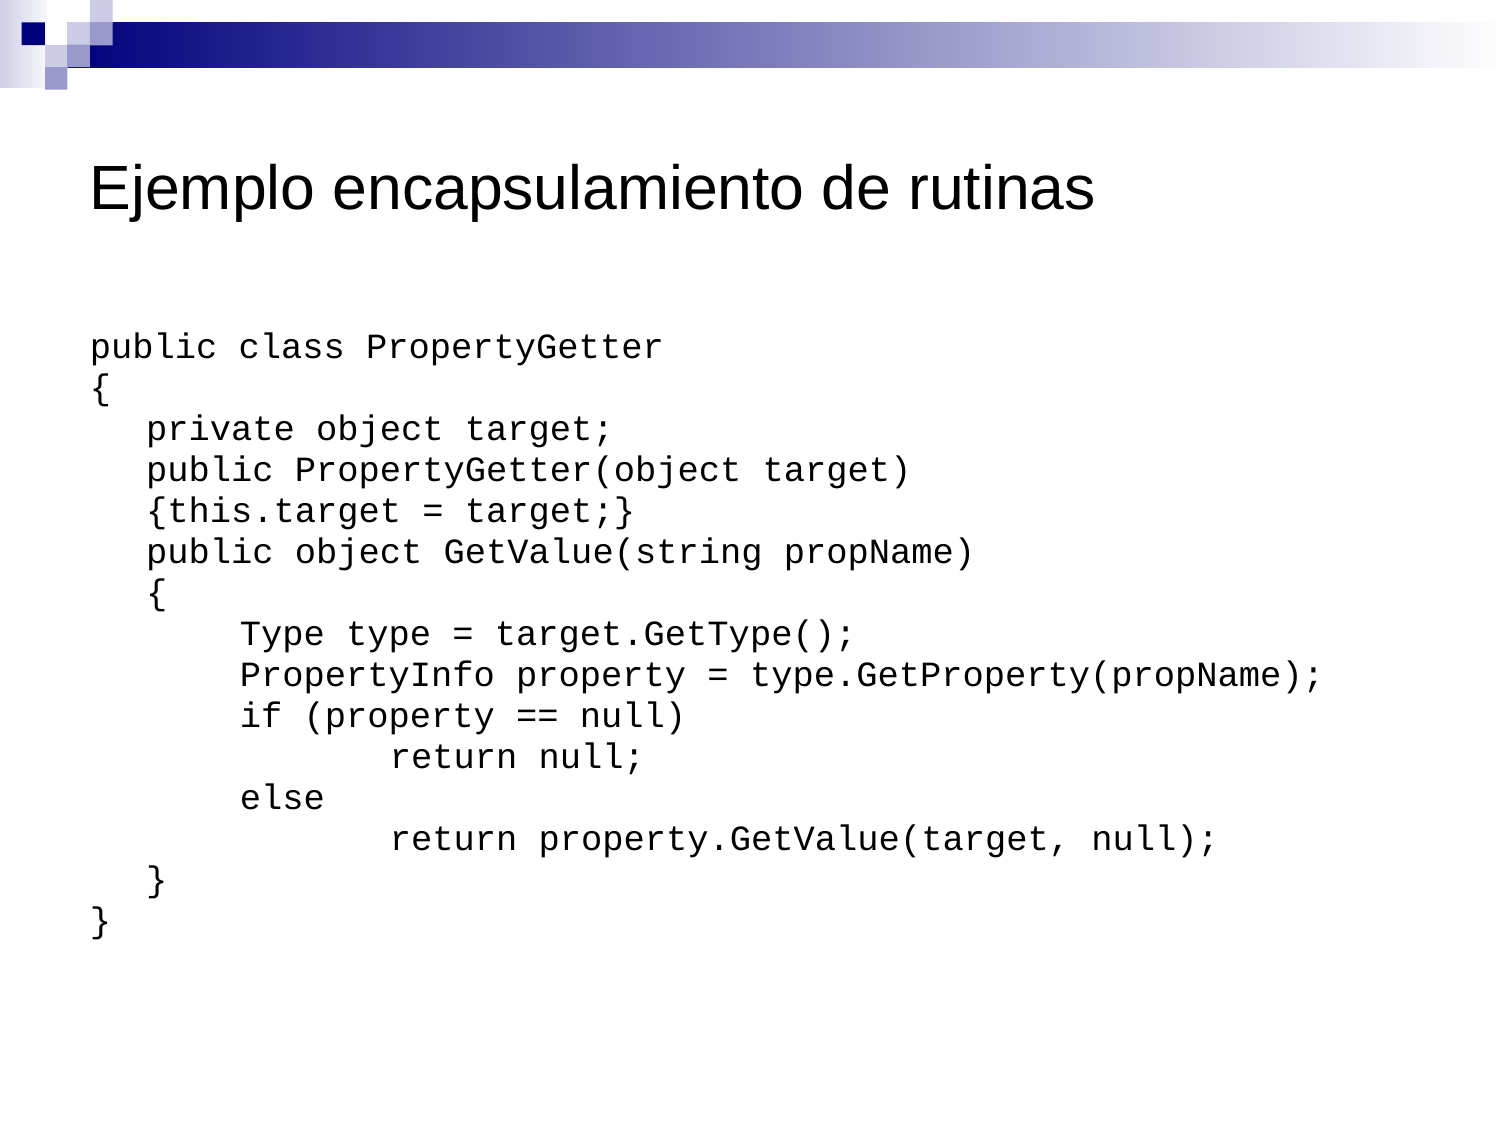

# Ejemplo encapsulamiento de rutinas
public class PropertyGetter
{
	private object target;
	public PropertyGetter(object target)
	{this.target = target;}
	public object GetValue(string propName)
	{
		Type type = target.GetType();
		PropertyInfo property = type.GetProperty(propName);
		if (property == null)
			return null;
		else
			return property.GetValue(target, null);
	}
}